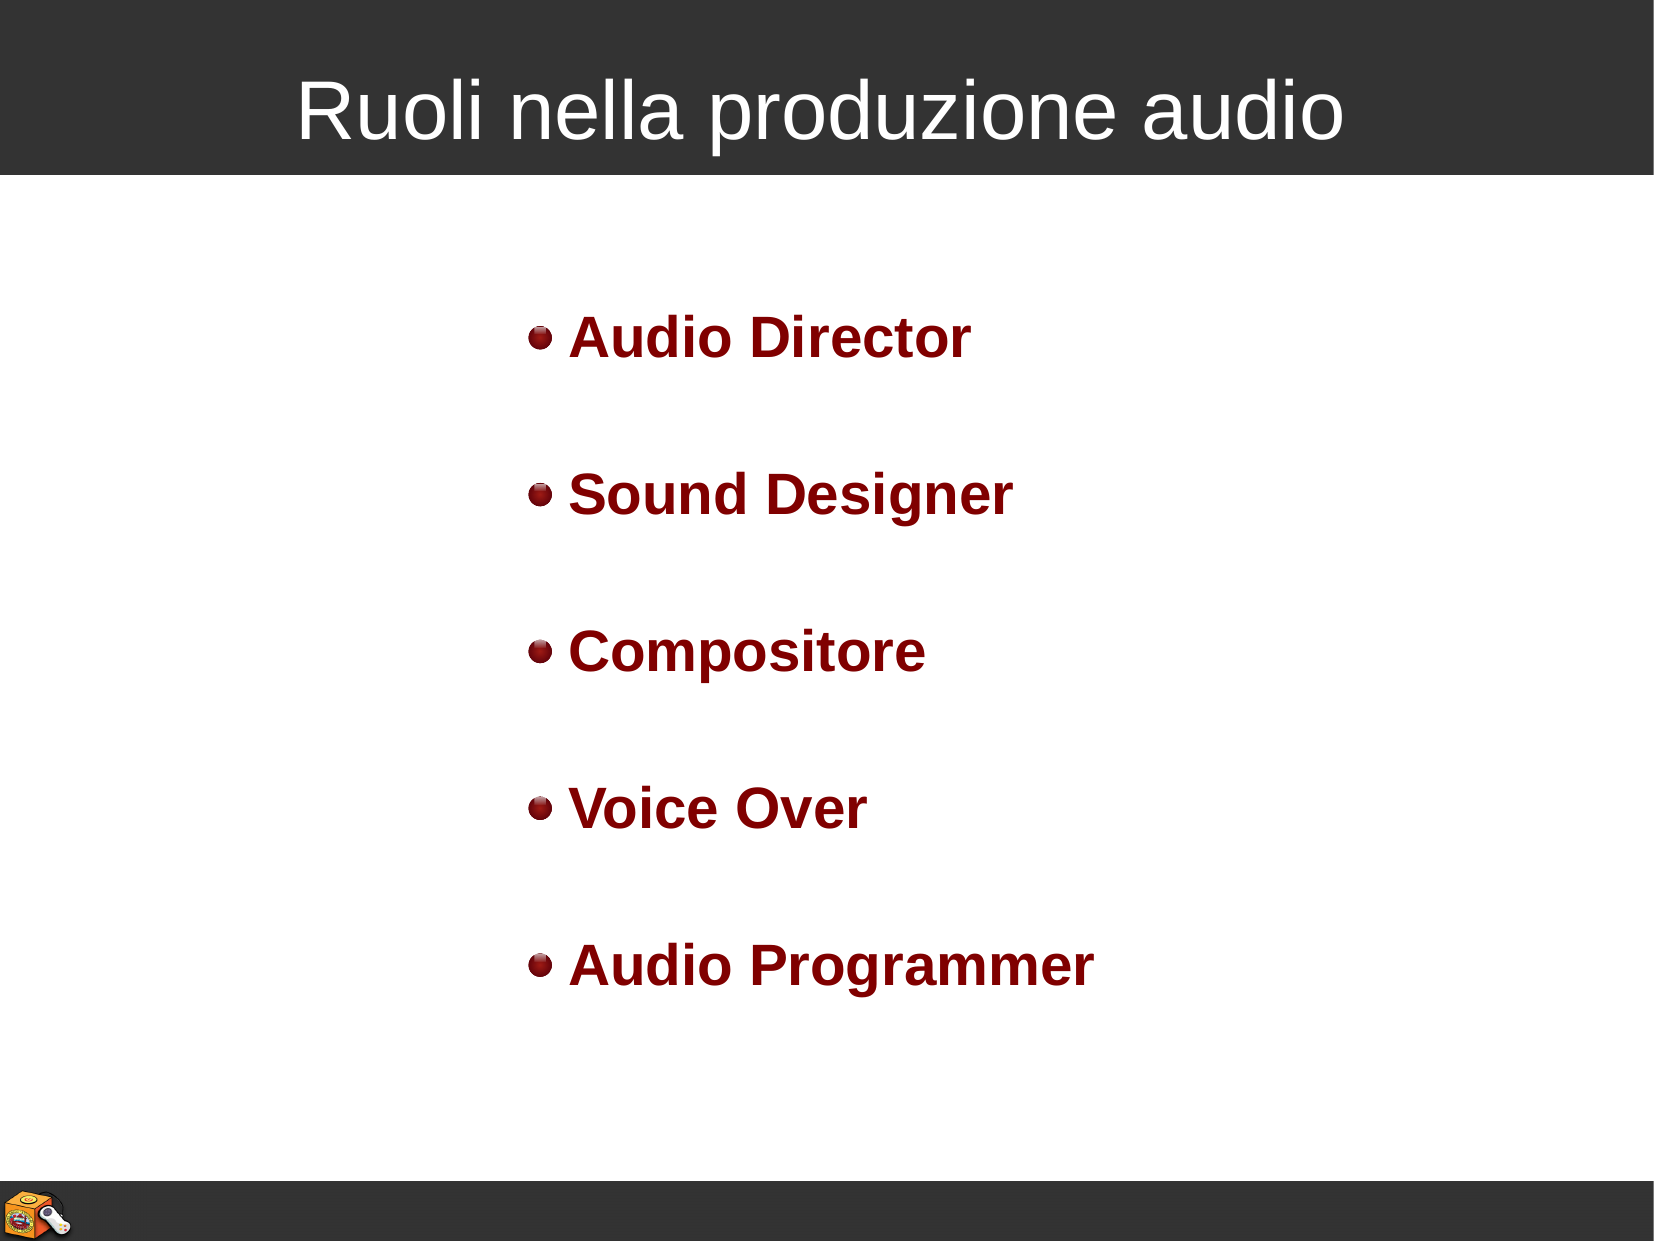

# Ruoli nella produzione audio
 Audio Director
 Sound Designer
 Compositore
 Voice Over
 Audio Programmer